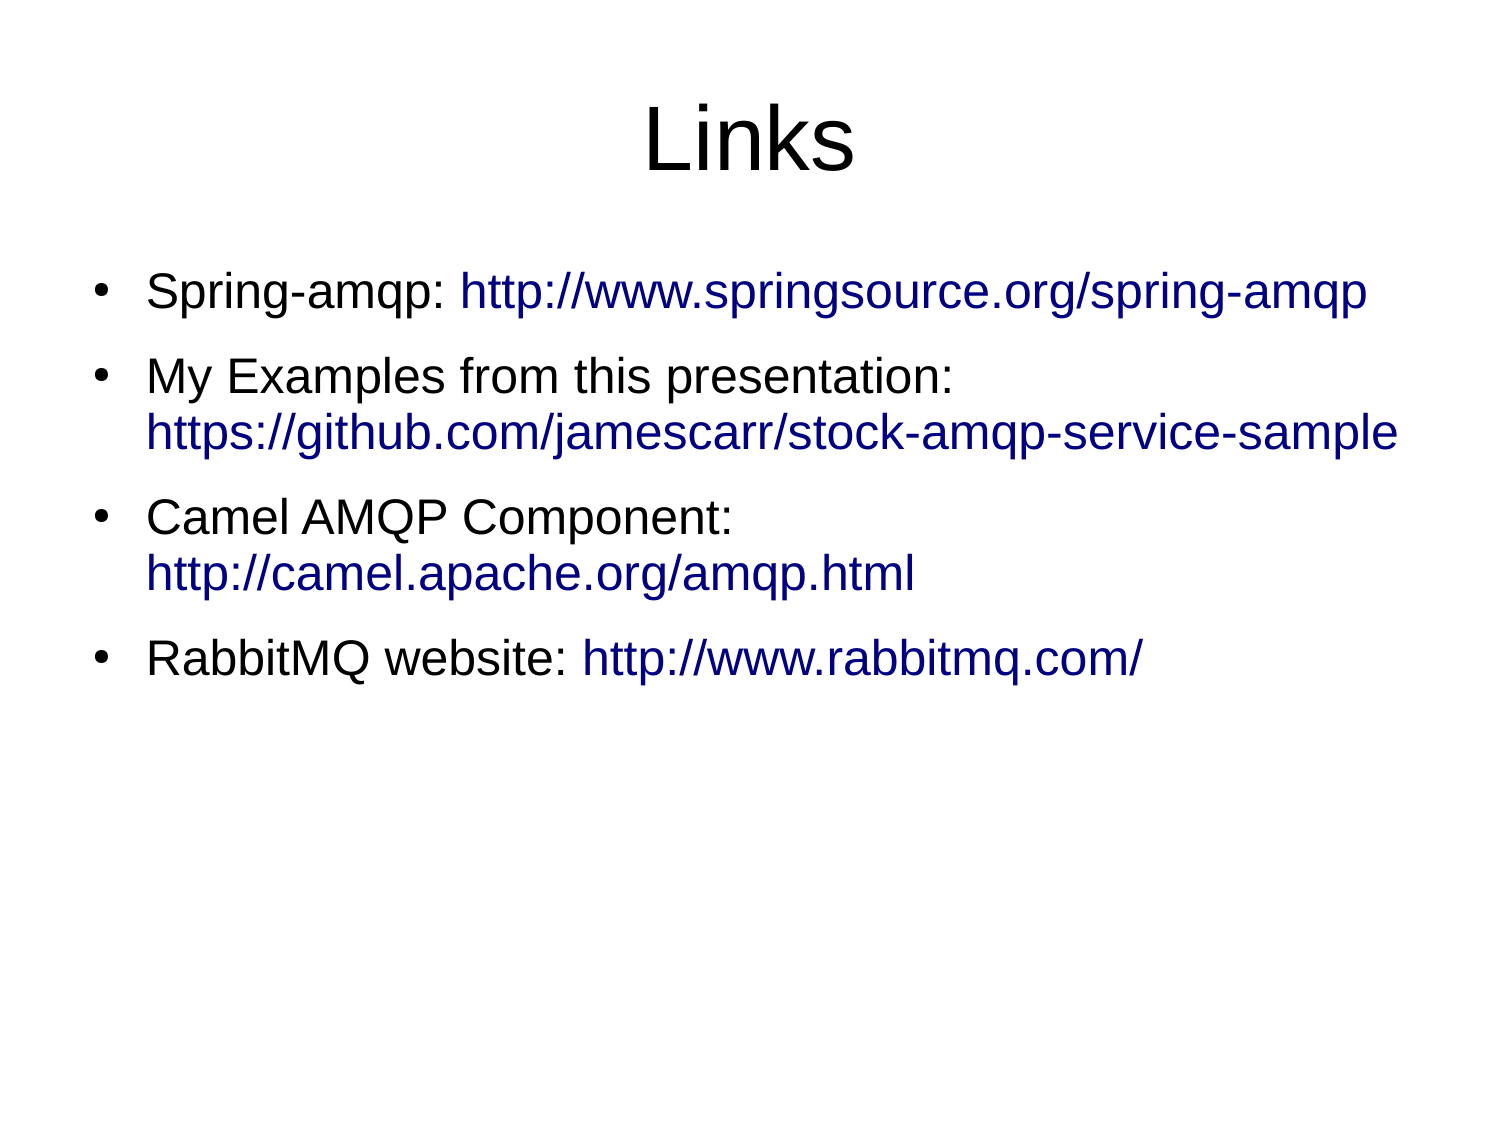

# Links
Spring-amqp: http://www.springsource.org/spring-amqp
My Examples from this presentation: https://github.com/jamescarr/stock-amqp-service-sample
Camel AMQP Component: http://camel.apache.org/amqp.html
RabbitMQ website: http://www.rabbitmq.com/